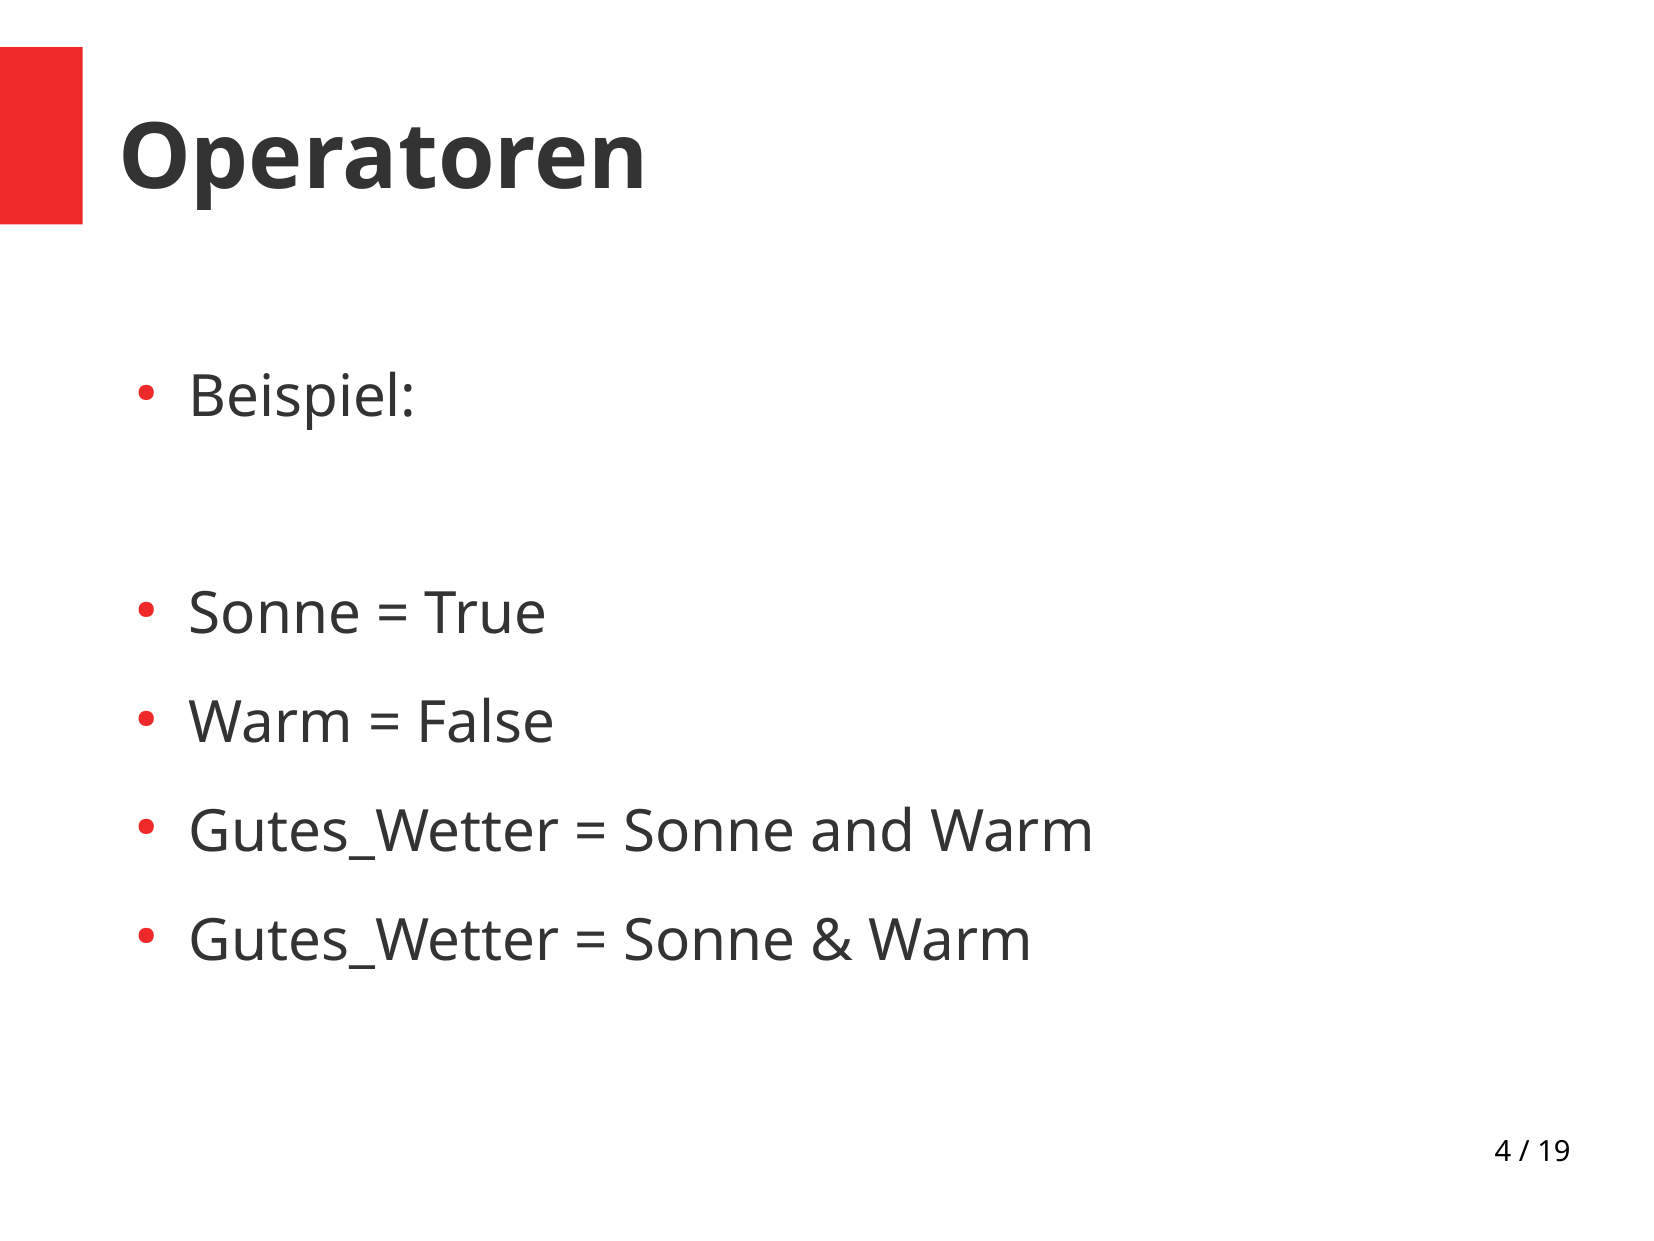

# Operatoren
Beispiel:
Sonne = True
Warm = False
Gutes_Wetter = Sonne and Warm
Gutes_Wetter = Sonne & Warm
4